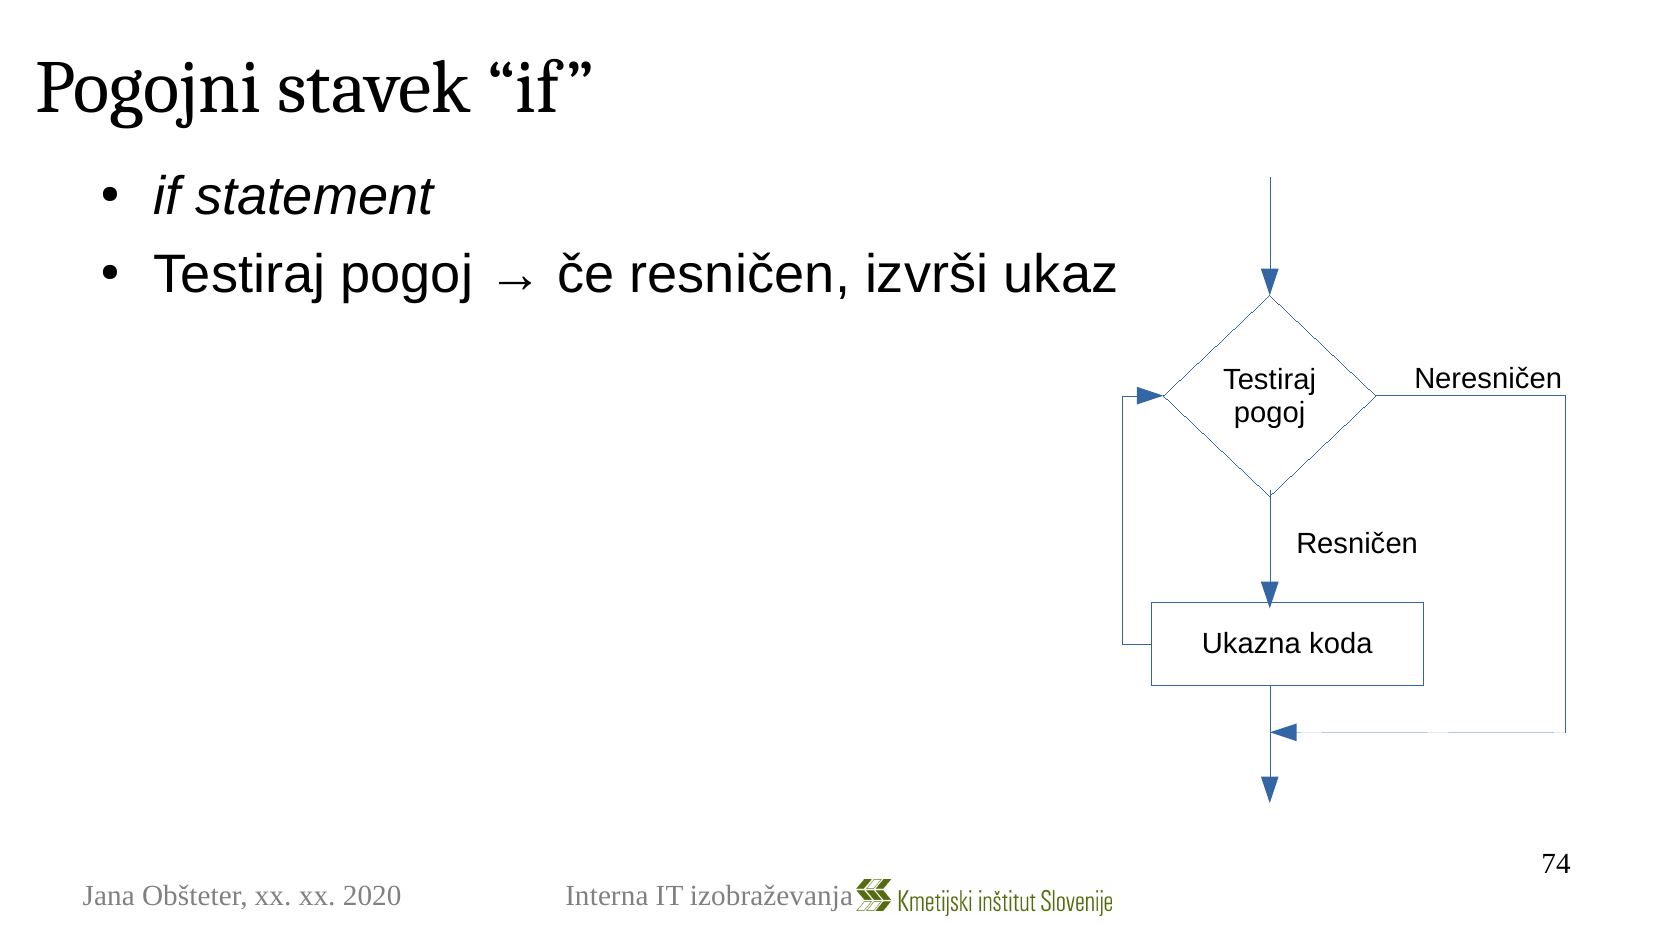

# Pogojni stavek “if”
if statement
Testiraj pogoj → če resničen, izvrši ukaz
Testiraj
pogoj
Neresničen
Resničen
Ukazna koda
74